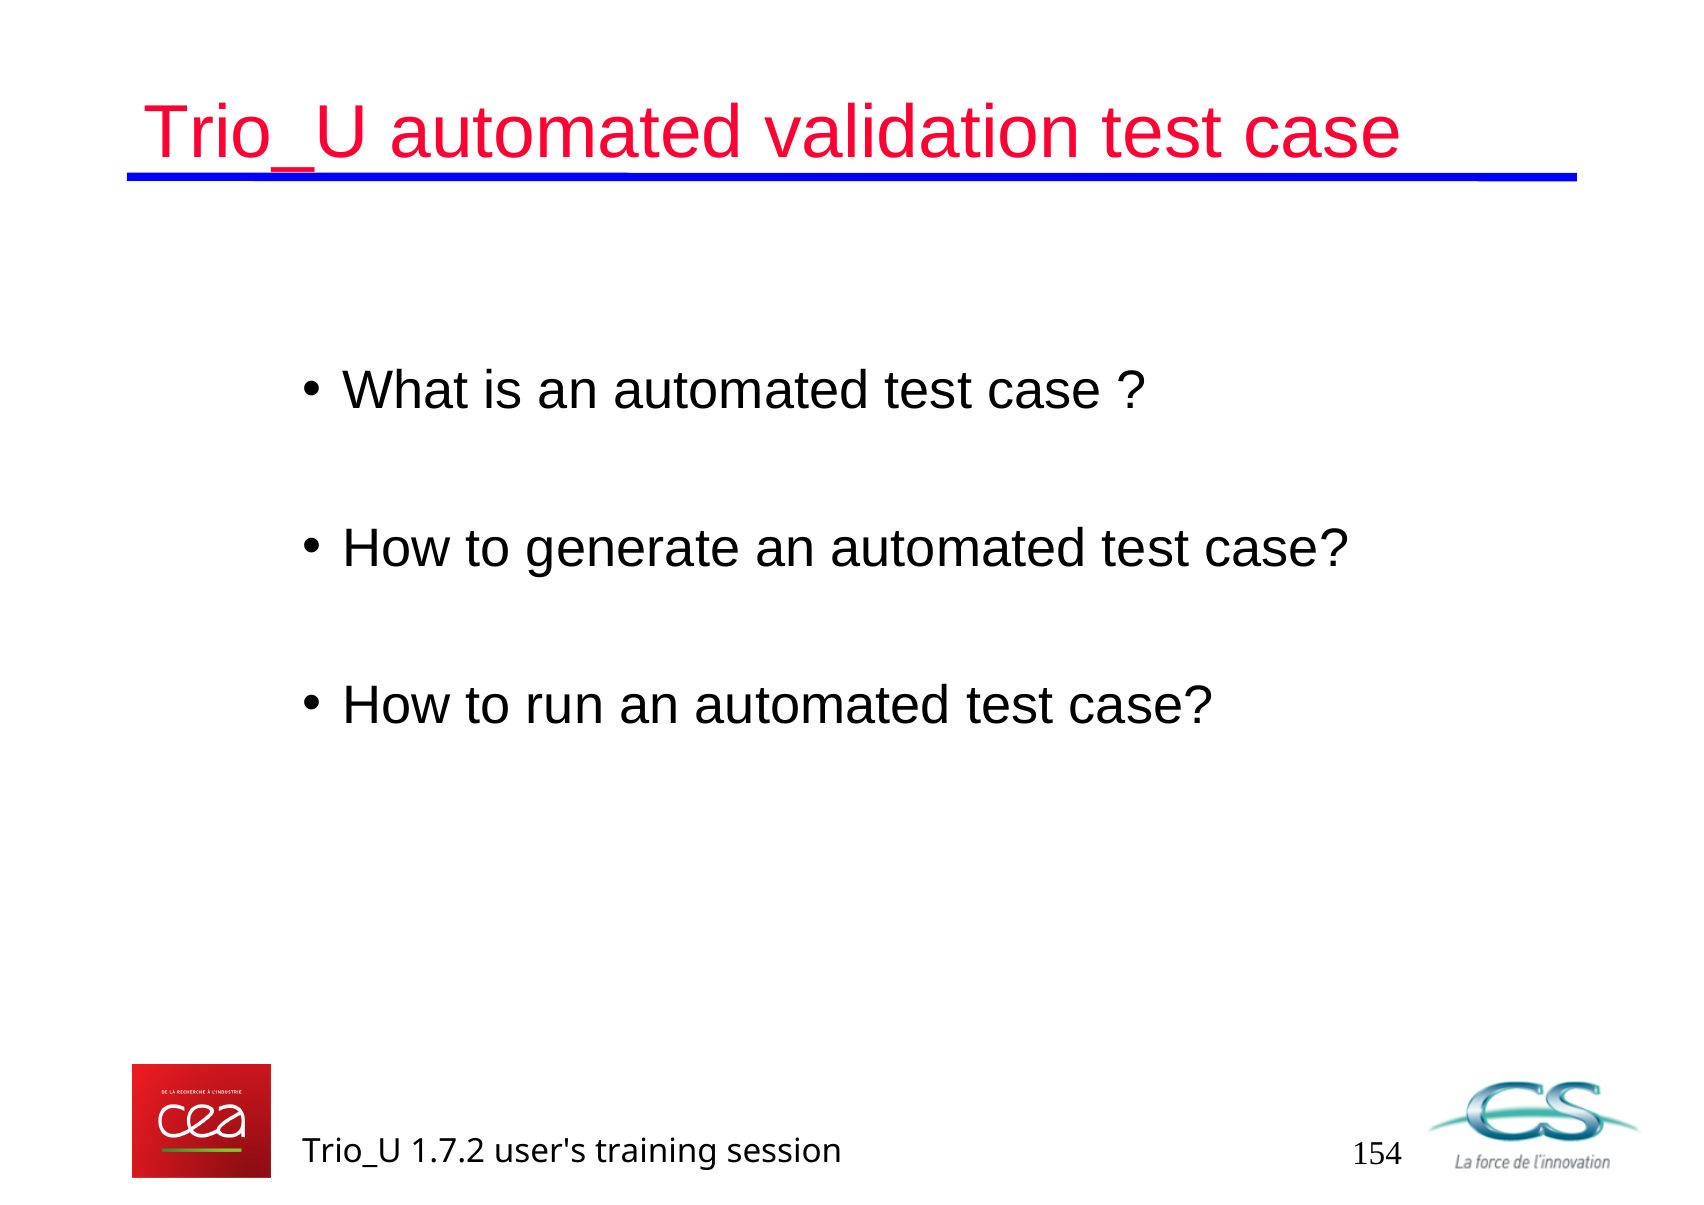

# Trio_U automated validation test case
What is an automated test case ?
How to generate an automated test case?
How to run an automated test case?
Trio_U 1.7.2 user's training session
154